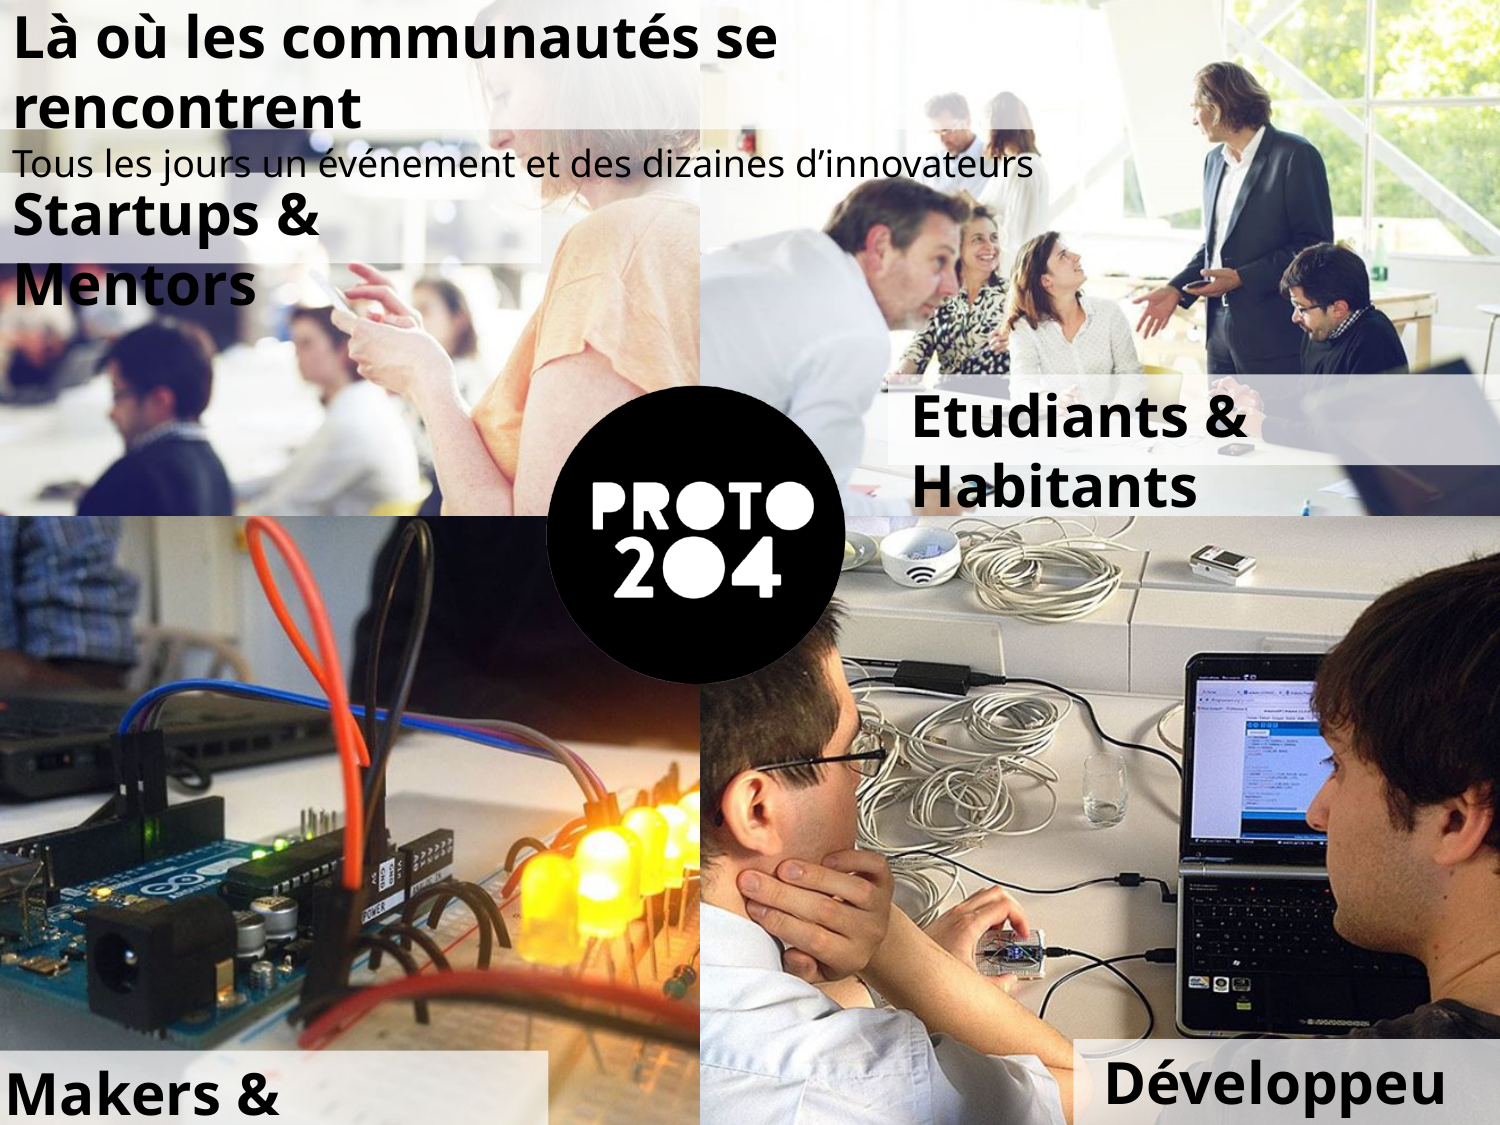

Là où les communautés se rencontrent
Tous les jours un événement et des dizaines d’innovateurs
Startups & Mentors
Etudiants & Habitants
Développeurs
Makers & Designers